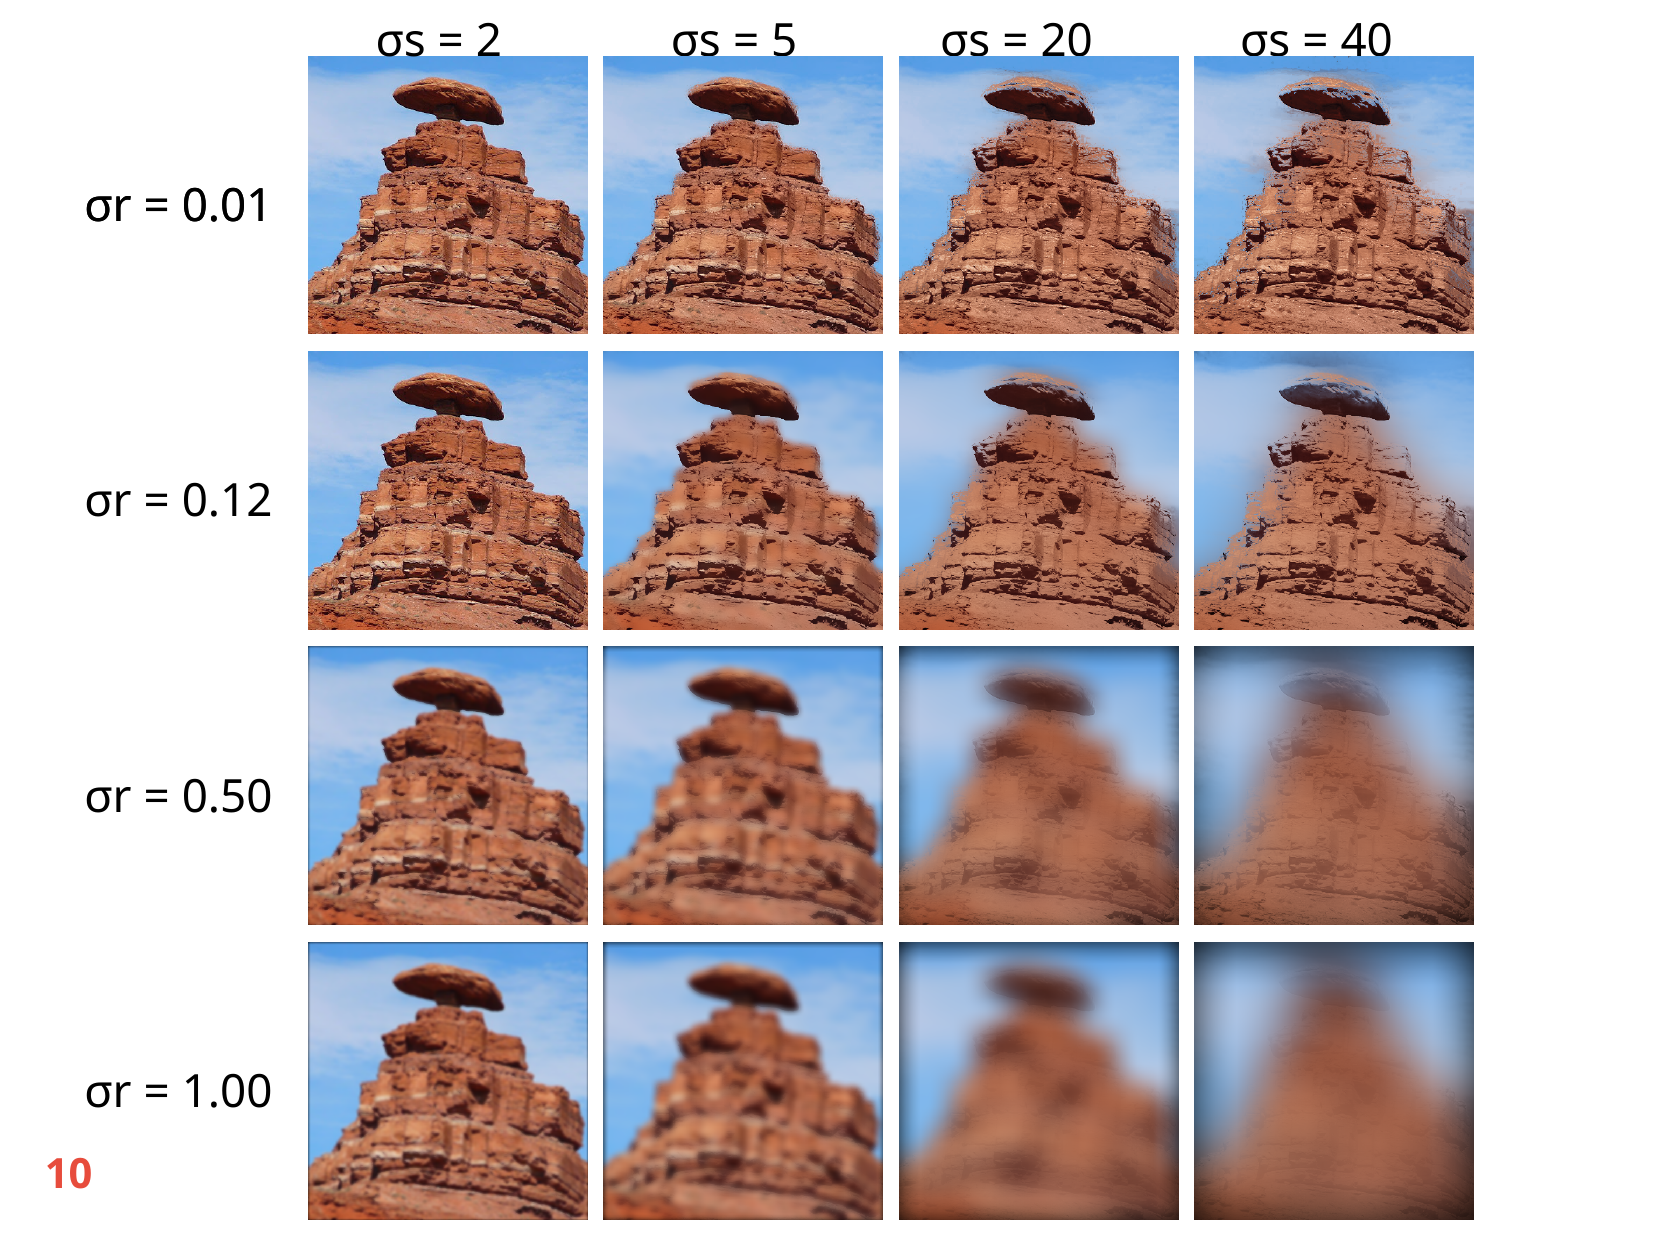

σs = 2
σs = 5
σs = 20
σs = 40
σr = 0.01
σr = 0.01
σr = 0.12
σr = 0.50
σr = 1.00